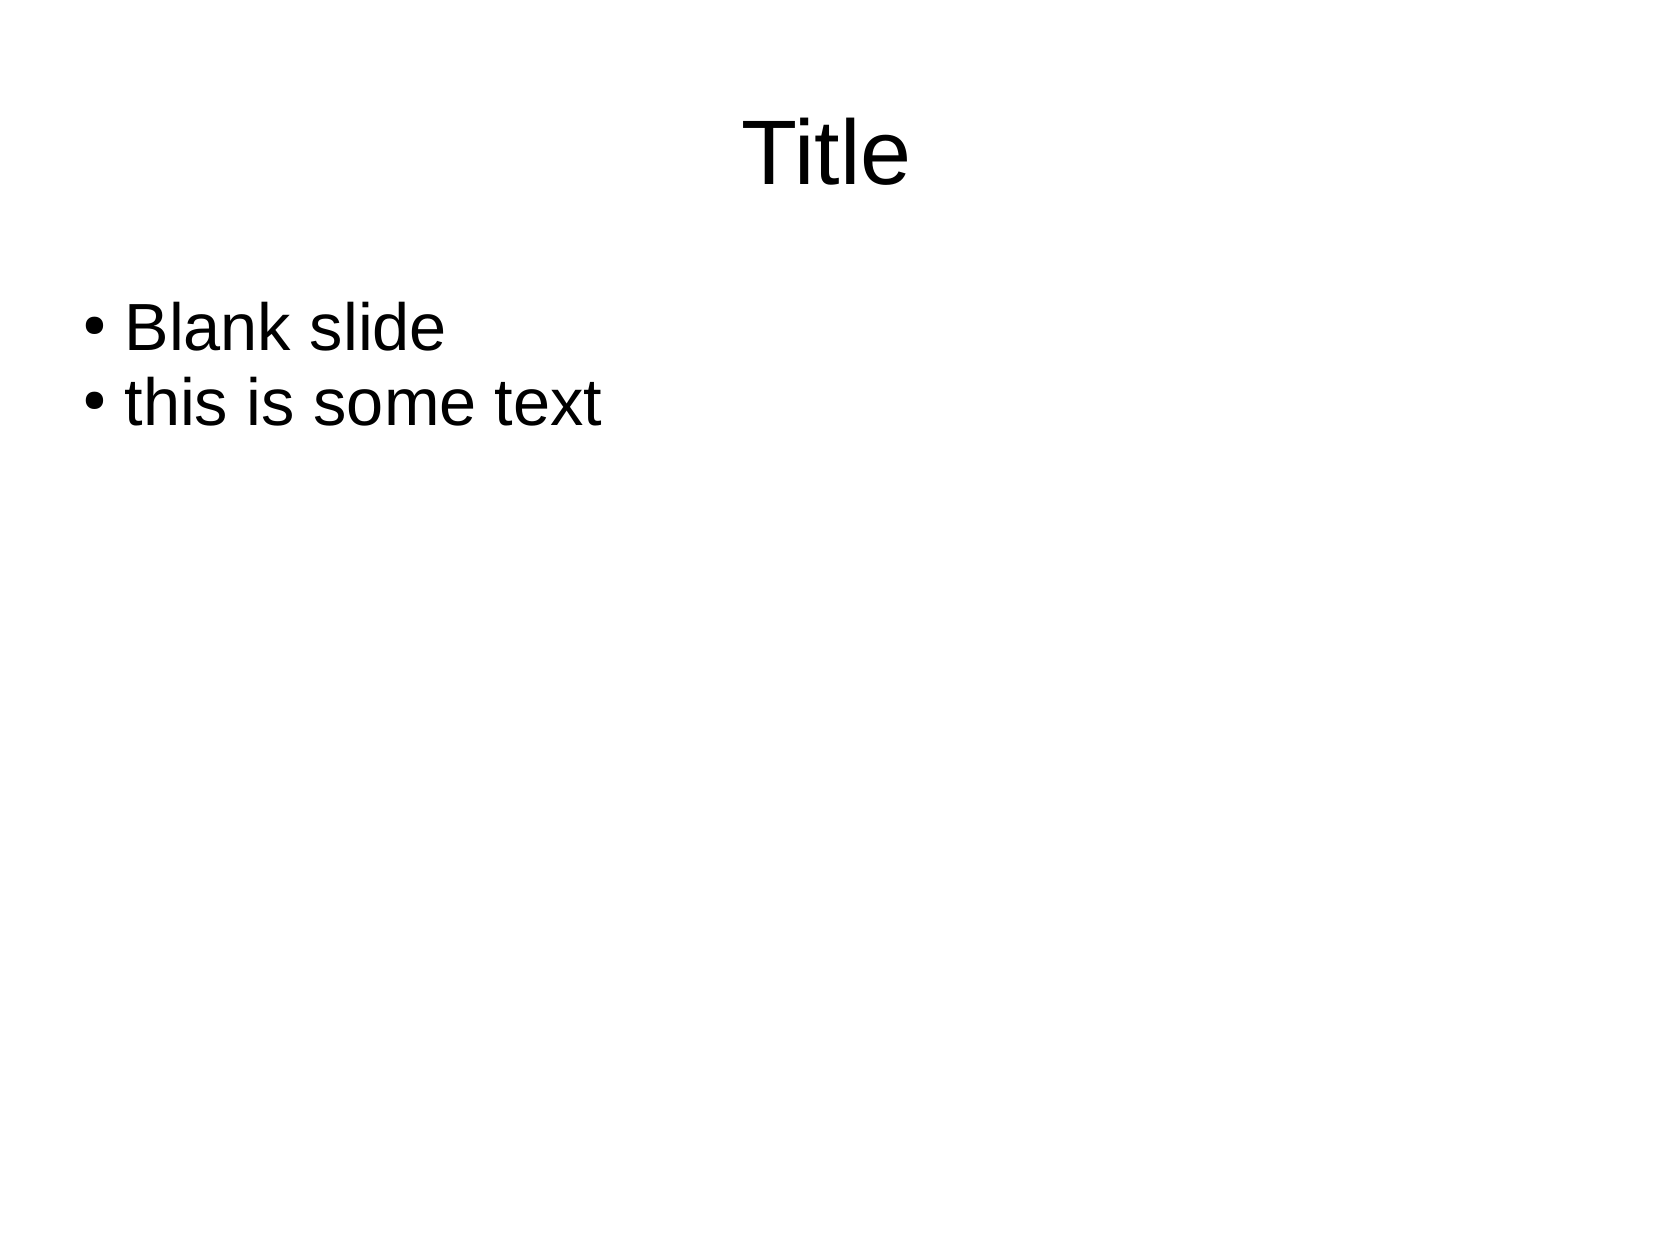

# Title
 Blank slide
 this is some text